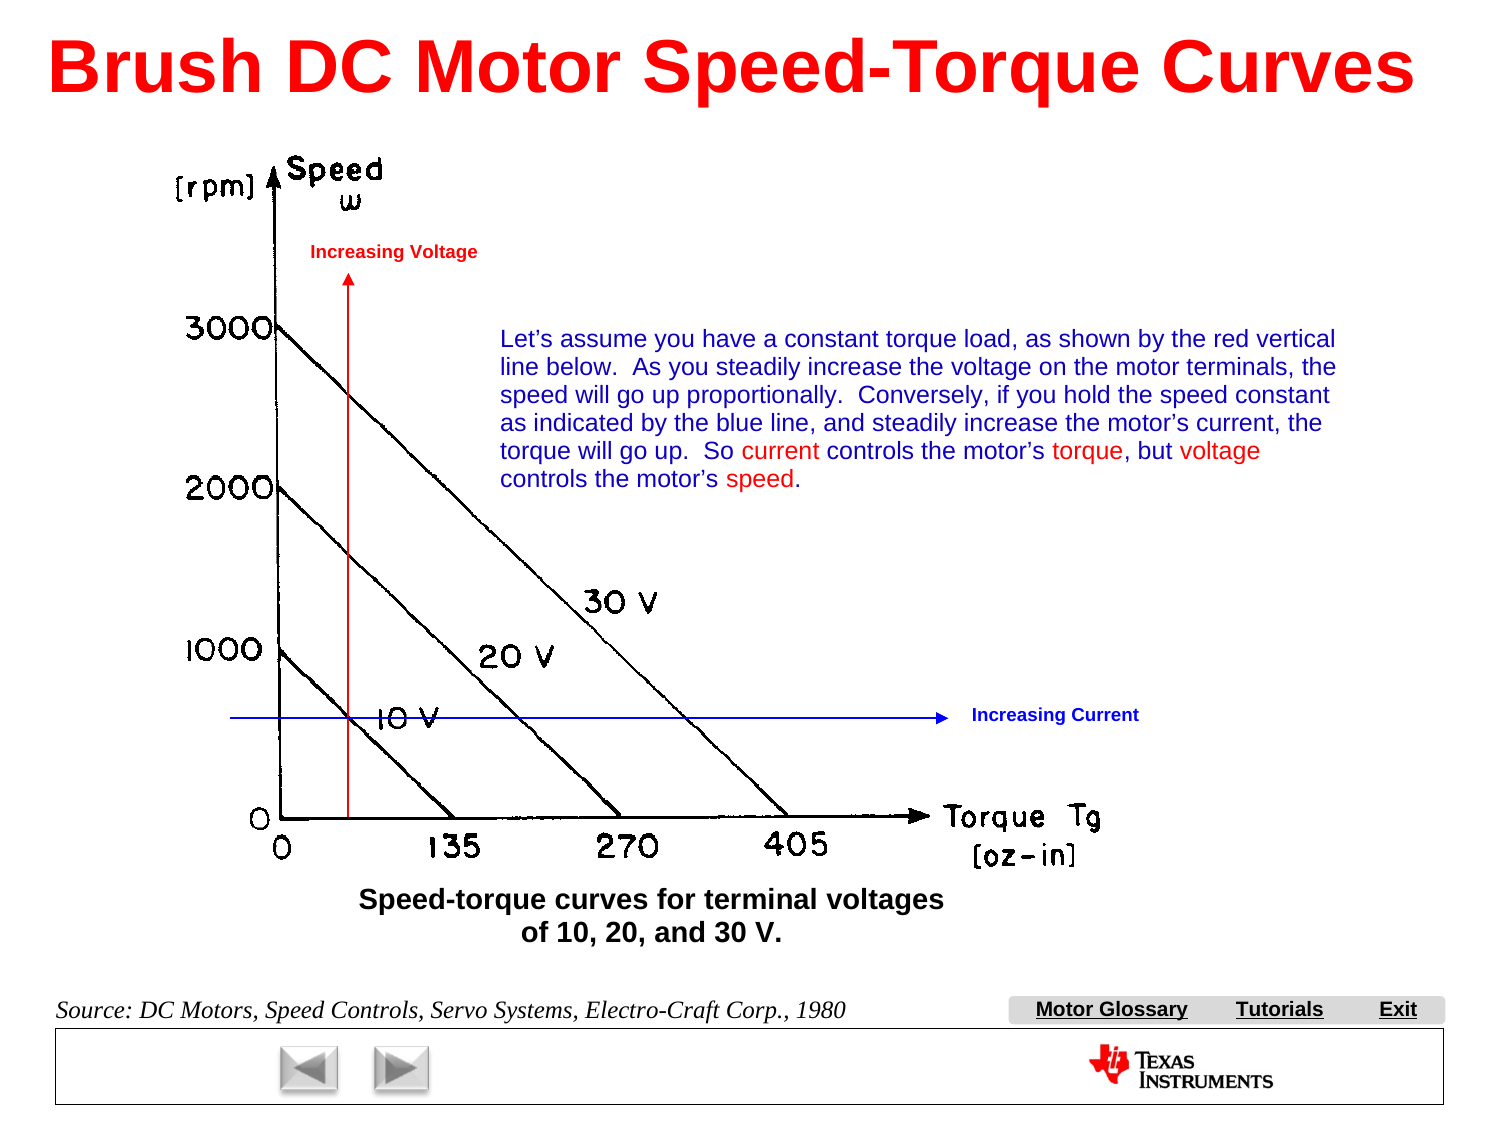

# Brush DC Motor Speed-Torque Curves
Increasing Voltage
Let’s assume you have a constant torque load, as shown by the red vertical line below. As you steadily increase the voltage on the motor terminals, the speed will go up proportionally. Conversely, if you hold the speed constant as indicated by the blue line, and steadily increase the motor’s current, the torque will go up. So current controls the motor’s torque, but voltage controls the motor’s speed.
Increasing Current
Speed-torque curves for terminal voltages
of 10, 20, and 30 V.
Source: DC Motors, Speed Controls, Servo Systems, Electro-Craft Corp., 1980